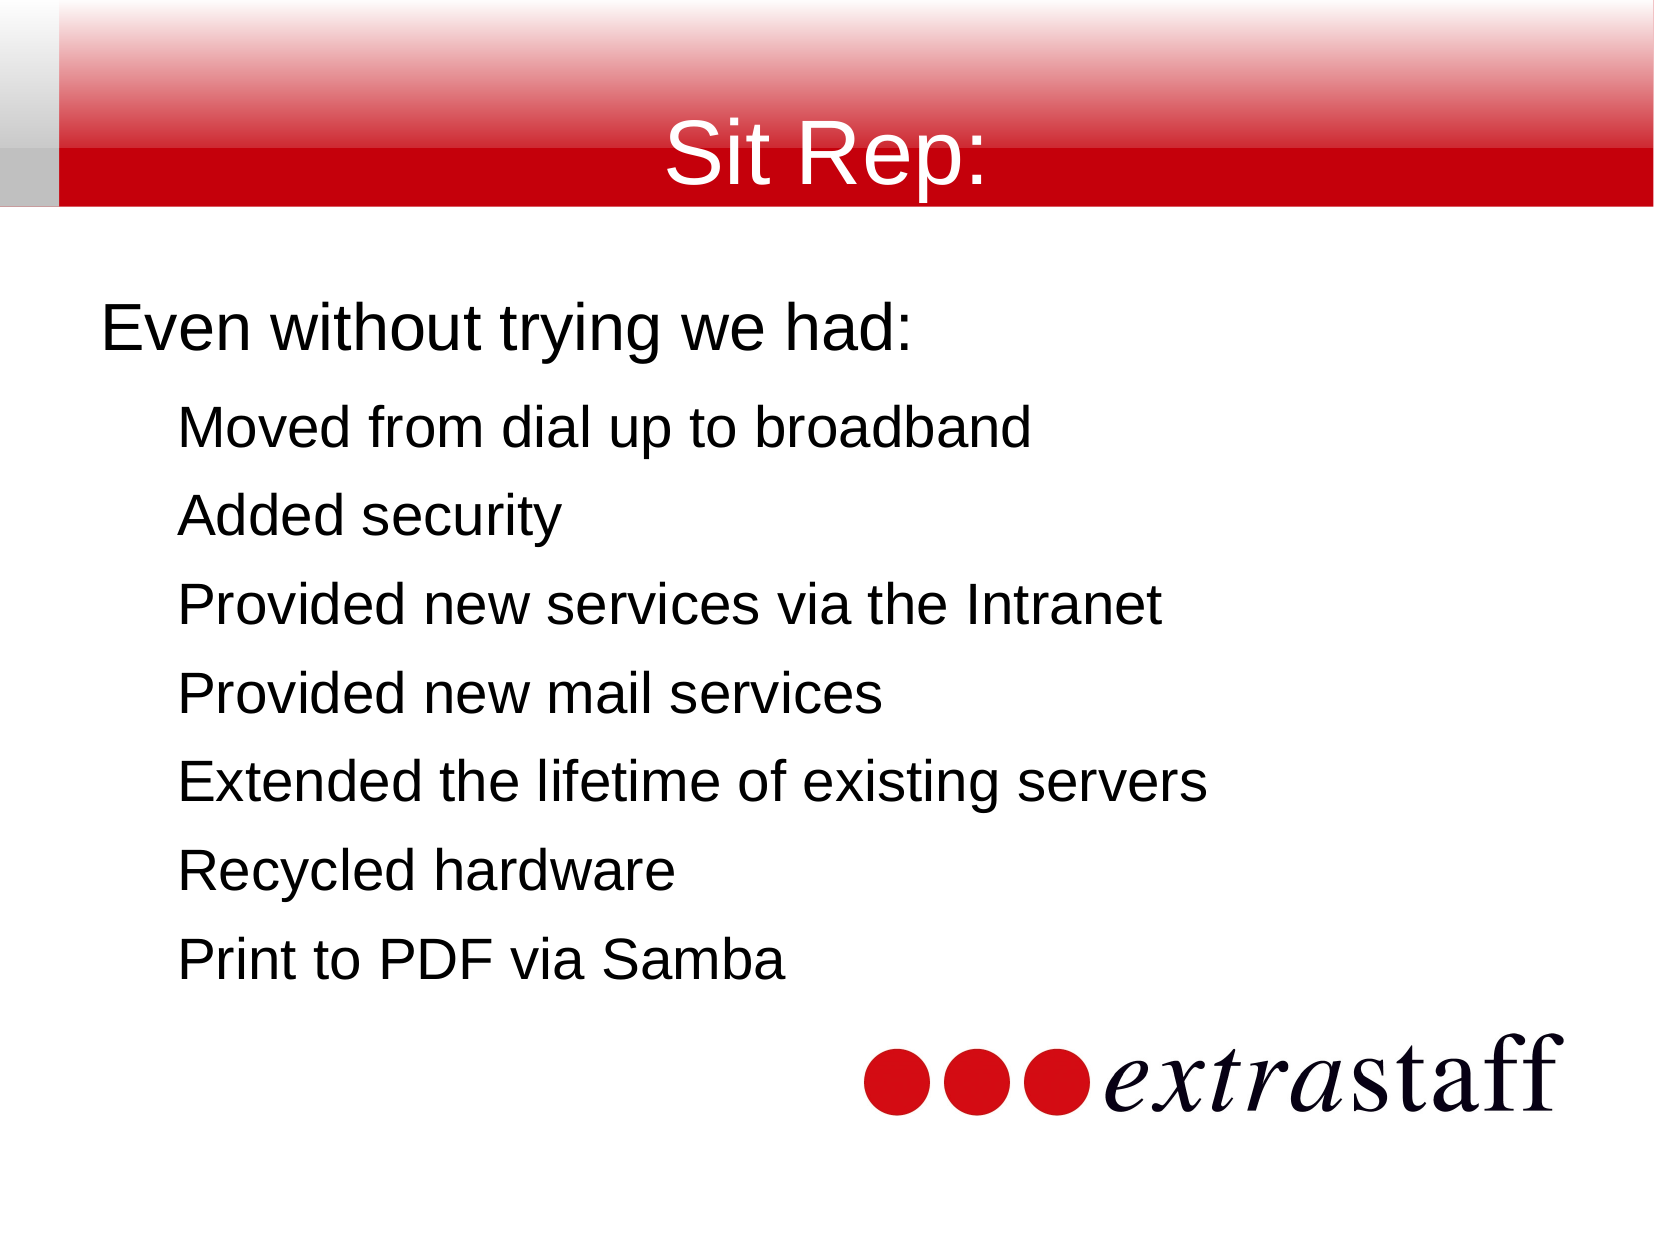

# Sit Rep:
Even without trying we had:
Moved from dial up to broadband
Added security
Provided new services via the Intranet
Provided new mail services
Extended the lifetime of existing servers
Recycled hardware
Print to PDF via Samba